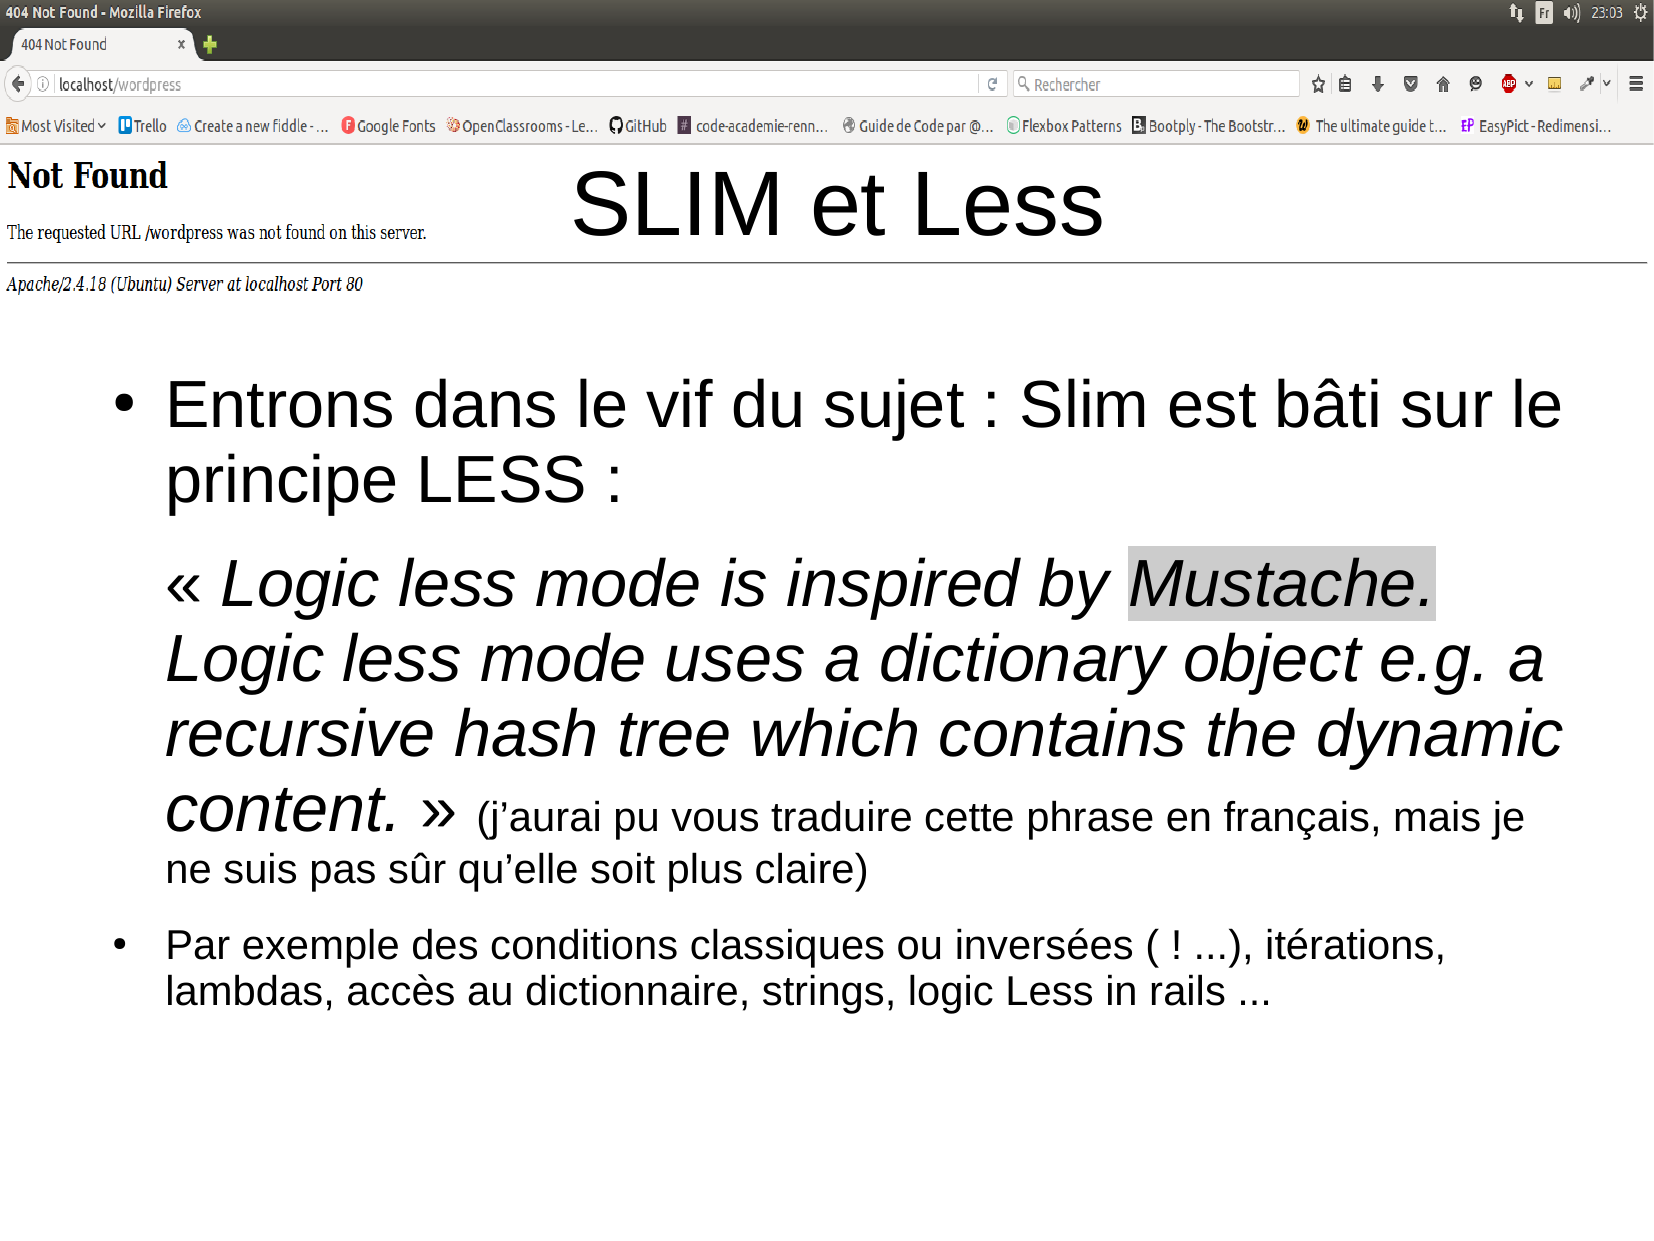

# SLIM et Less
Entrons dans le vif du sujet : Slim est bâti sur le principe LESS :
« Logic less mode is inspired by Mustache. Logic less mode uses a dictionary object e.g. a recursive hash tree which contains the dynamic content. » (j’aurai pu vous traduire cette phrase en français, mais je ne suis pas sûr qu’elle soit plus claire)
Par exemple des conditions classiques ou inversées ( ! ...), itérations, lambdas, accès au dictionnaire, strings, logic Less in rails ...